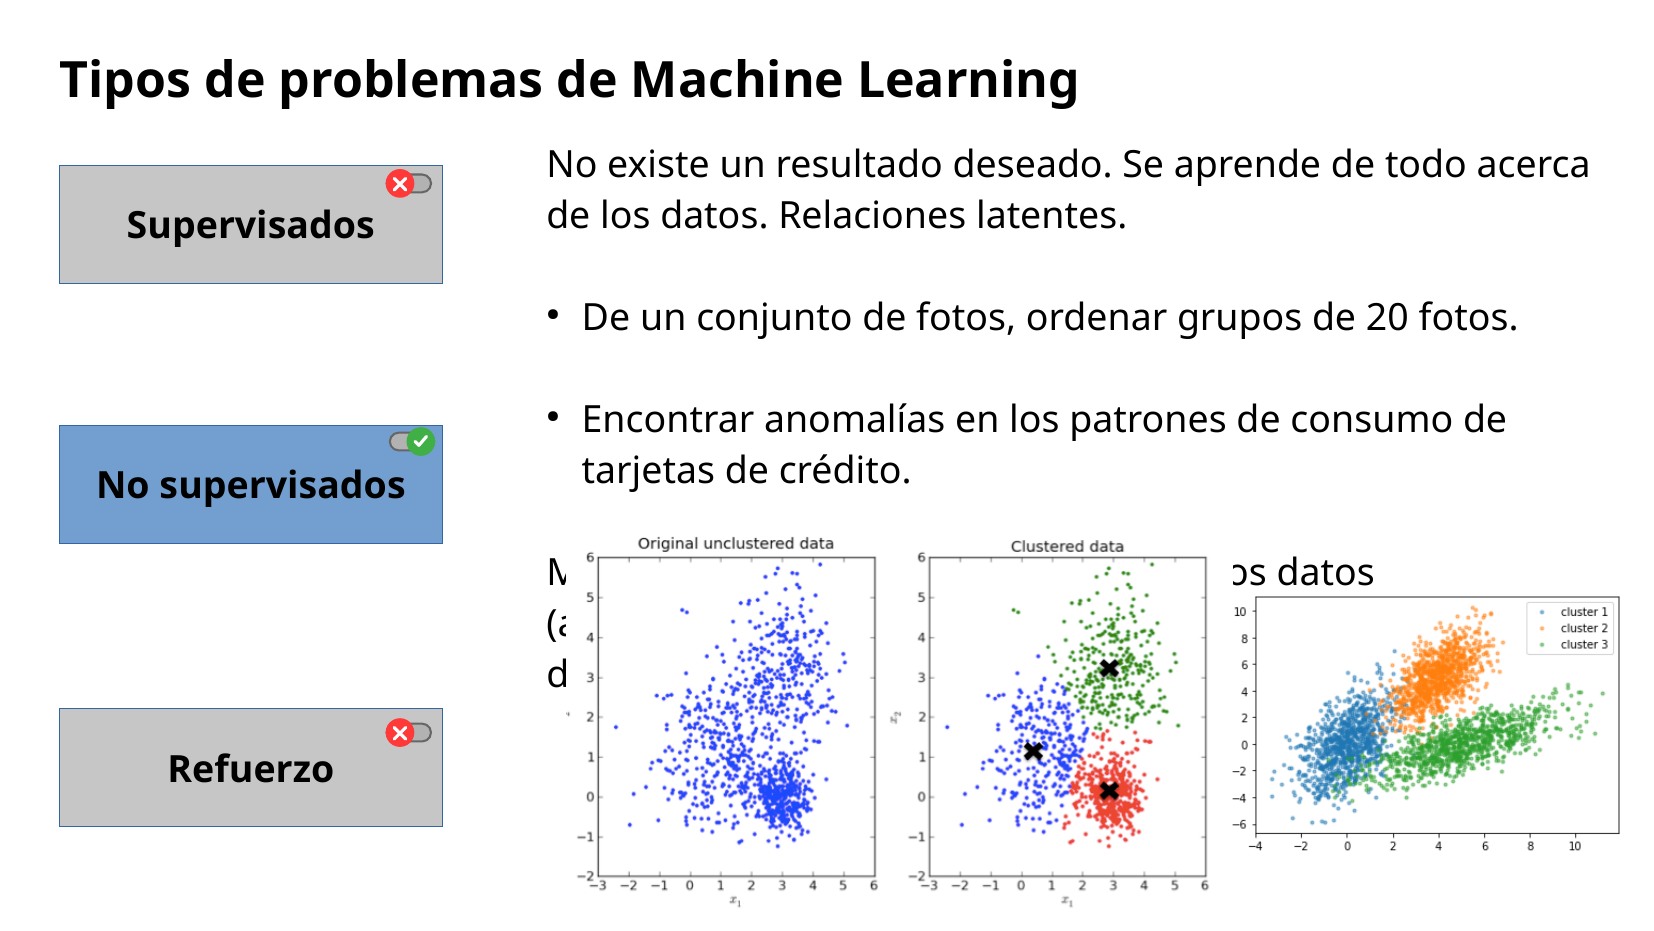

Tipos de problemas de Machine Learning
No existe un resultado deseado. Se aprende de todo acerca de los datos. Relaciones latentes.
De un conjunto de fotos, ordenar grupos de 20 fotos.
Encontrar anomalías en los patrones de consumo de tarjetas de crédito.
Muy útil para encontrar estructura en los datos (agrupamiento de datos), correlaciones escondidas, reducir dimensionalidad, etc...
Supervisados
No supervisados
Refuerzo